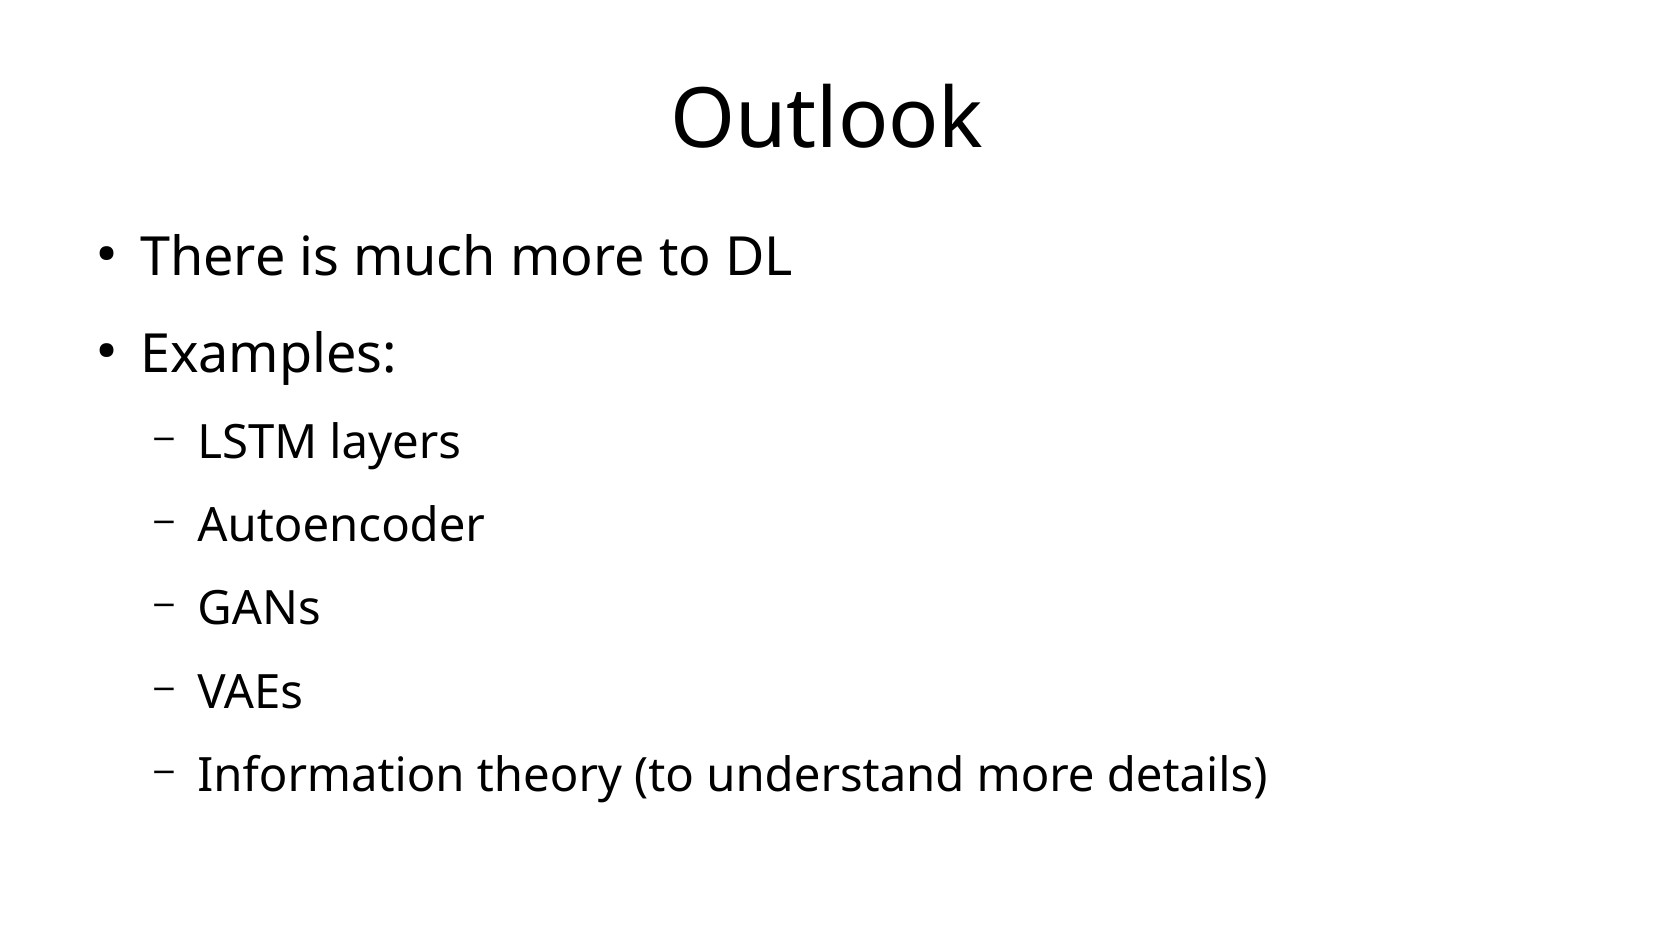

# Outlook
There is much more to DL
Examples:
LSTM layers
Autoencoder
GANs
VAEs
Information theory (to understand more details)